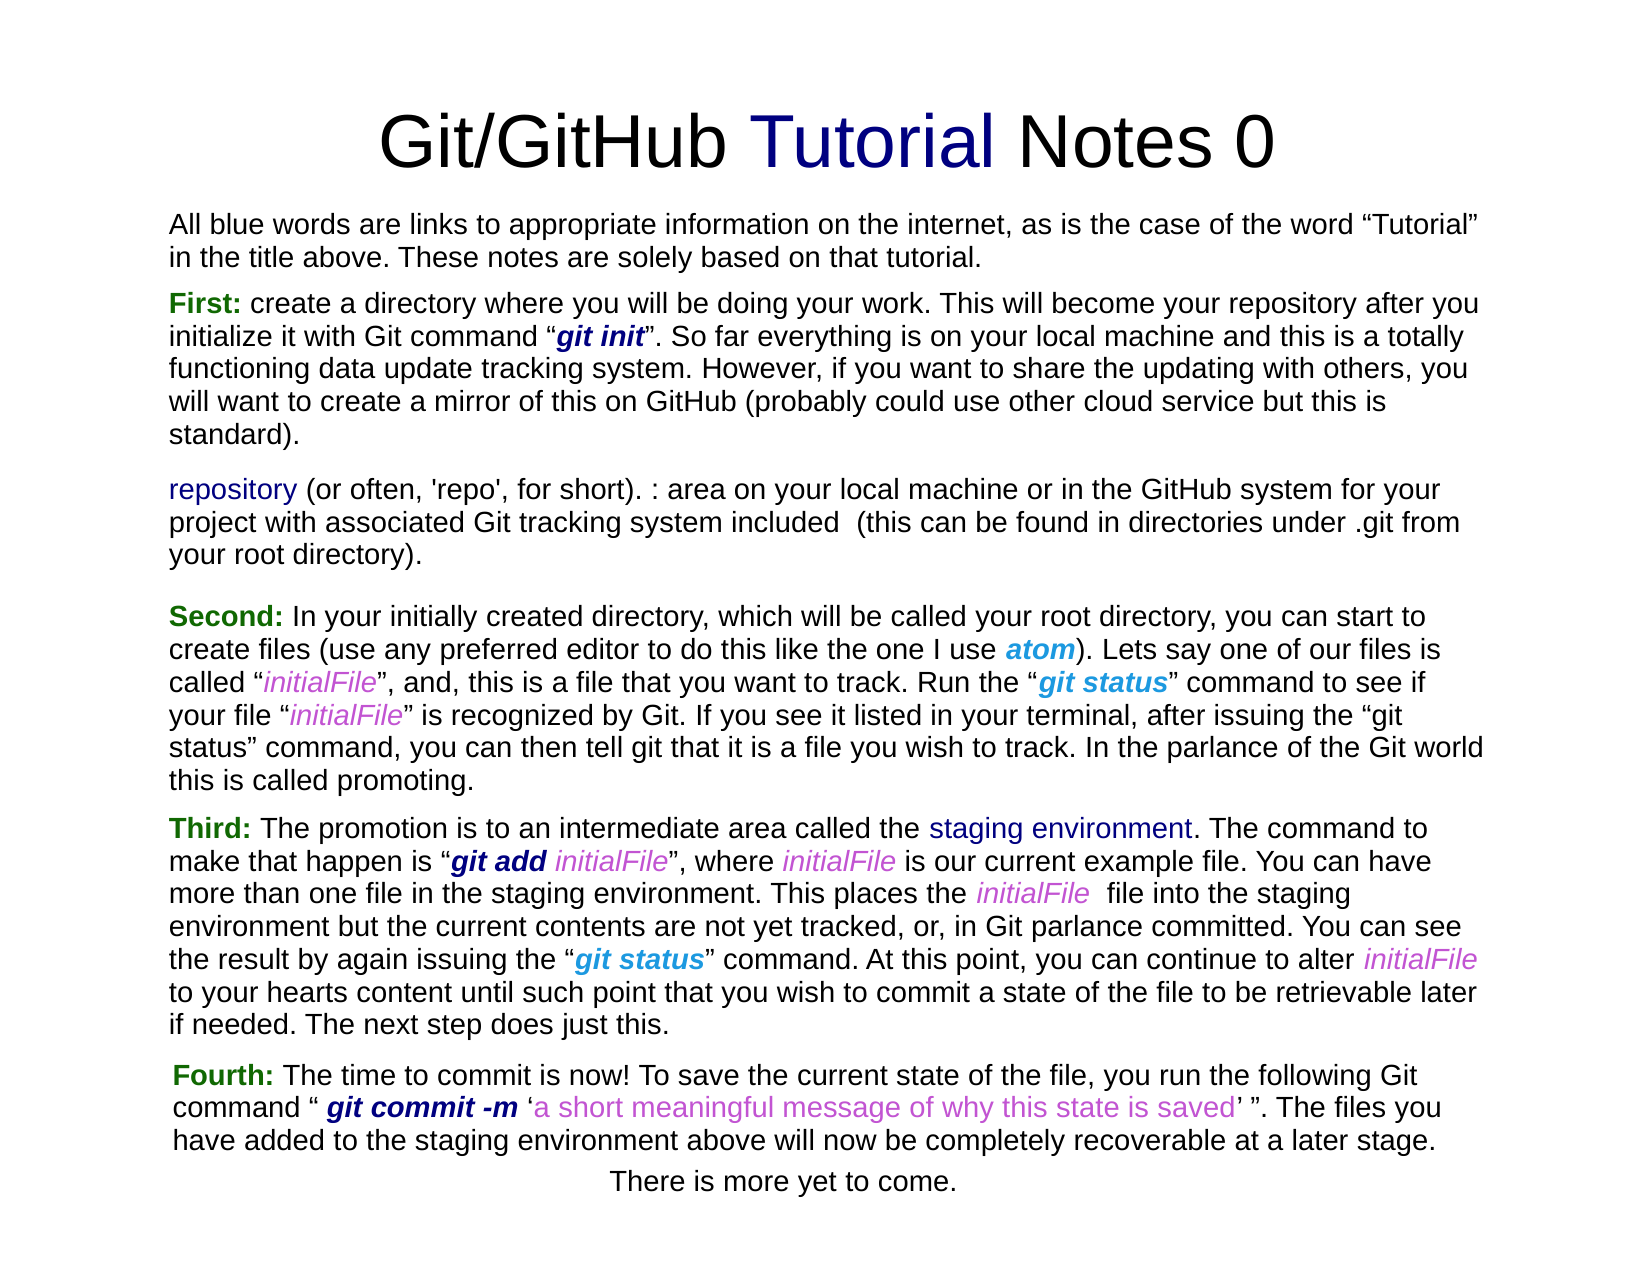

# Git/GitHub Tutorial Notes 0
All blue words are links to appropriate information on the internet, as is the case of the word “Tutorial” in the title above. These notes are solely based on that tutorial.
First: create a directory where you will be doing your work. This will become your repository after you initialize it with Git command “git init”. So far everything is on your local machine and this is a totally functioning data update tracking system. However, if you want to share the updating with others, you will want to create a mirror of this on GitHub (probably could use other cloud service but this is standard).
repository (or often, 'repo', for short). : area on your local machine or in the GitHub system for your project with associated Git tracking system included (this can be found in directories under .git from your root directory).
Second: In your initially created directory, which will be called your root directory, you can start to create files (use any preferred editor to do this like the one I use atom). Lets say one of our files is called “initialFile”, and, this is a file that you want to track. Run the “git status” command to see if your file “initialFile” is recognized by Git. If you see it listed in your terminal, after issuing the “git status” command, you can then tell git that it is a file you wish to track. In the parlance of the Git world this is called promoting.
Third: The promotion is to an intermediate area called the staging environment. The command to make that happen is “git add initialFile”, where initialFile is our current example file. You can have more than one file in the staging environment. This places the initialFile file into the staging environment but the current contents are not yet tracked, or, in Git parlance committed. You can see the result by again issuing the “git status” command. At this point, you can continue to alter initialFile to your hearts content until such point that you wish to commit a state of the file to be retrievable later if needed. The next step does just this.
Fourth: The time to commit is now! To save the current state of the file, you run the following Git command “ git commit -m ‘a short meaningful message of why this state is saved’ ”. The files you have added to the staging environment above will now be completely recoverable at a later stage.
There is more yet to come.